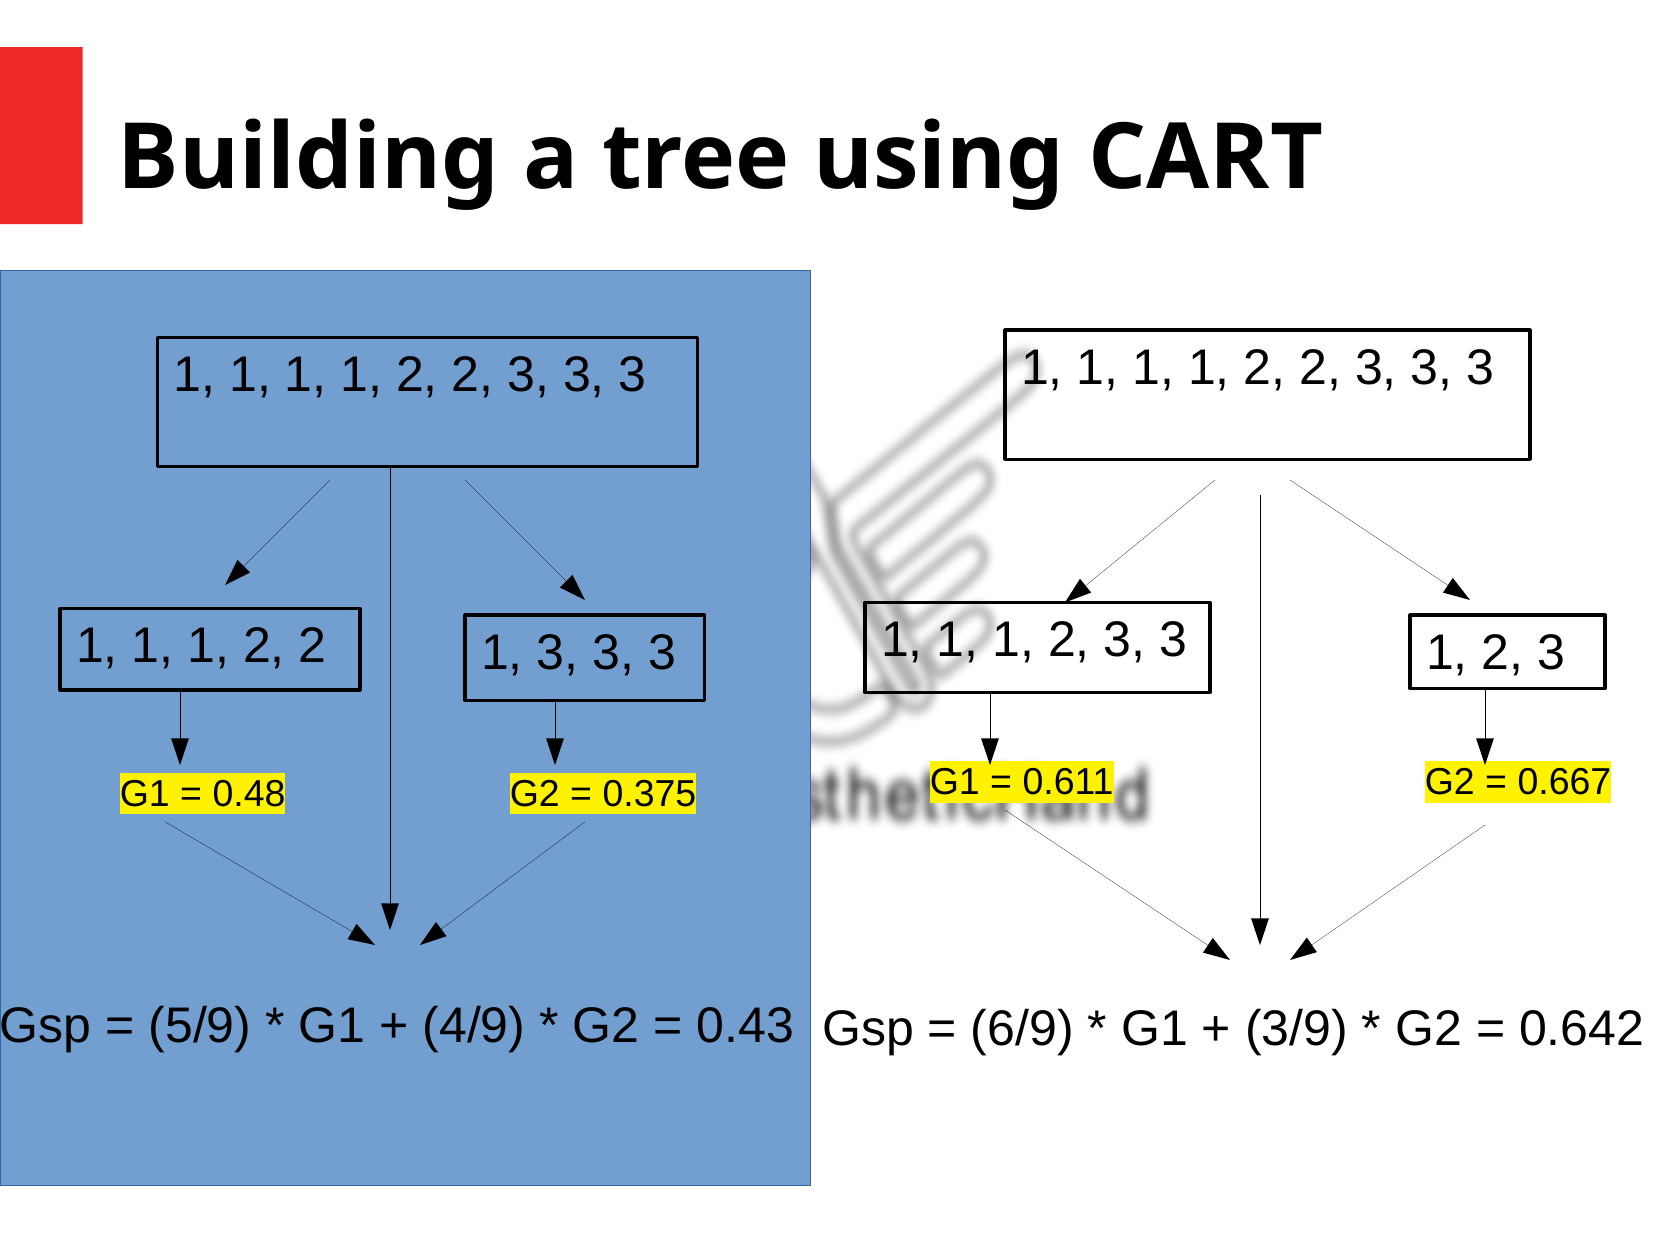

# Building a tree using CART
1, 1, 1, 1, 2, 2, 3, 3, 3
1, 1, 1, 1, 2, 2, 3, 3, 3
1, 1, 1, 2, 3, 3
1, 1, 1, 2, 2
1, 3, 3, 3
1, 2, 3
G1 = 0.611
G2 = 0.667
G1 = 0.48
G2 = 0.375
Gsp = (5/9) * G1 + (4/9) * G2 = 0.43
Gsp = (6/9) * G1 + (3/9) * G2 = 0.642
14